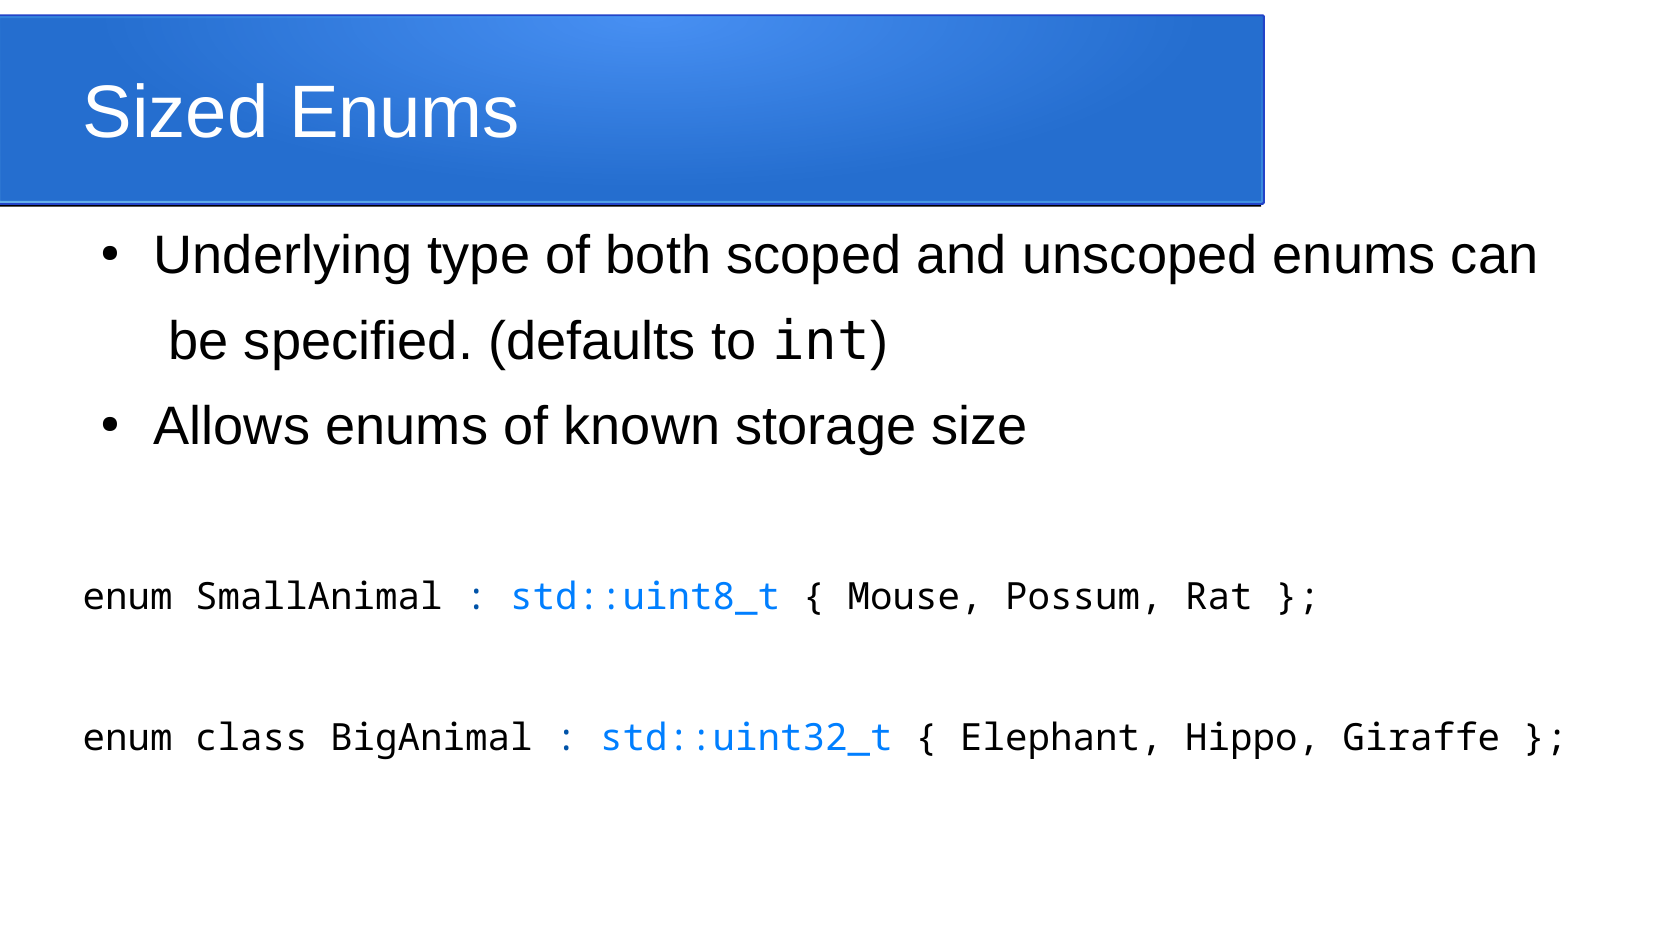

# Sized Enums
Underlying type of both scoped and unscoped enums can
 be specified. (defaults to int)
Allows enums of known storage size
enum SmallAnimal : std::uint8_t { Mouse, Possum, Rat };
enum class BigAnimal : std::uint32_t { Elephant, Hippo, Giraffe };